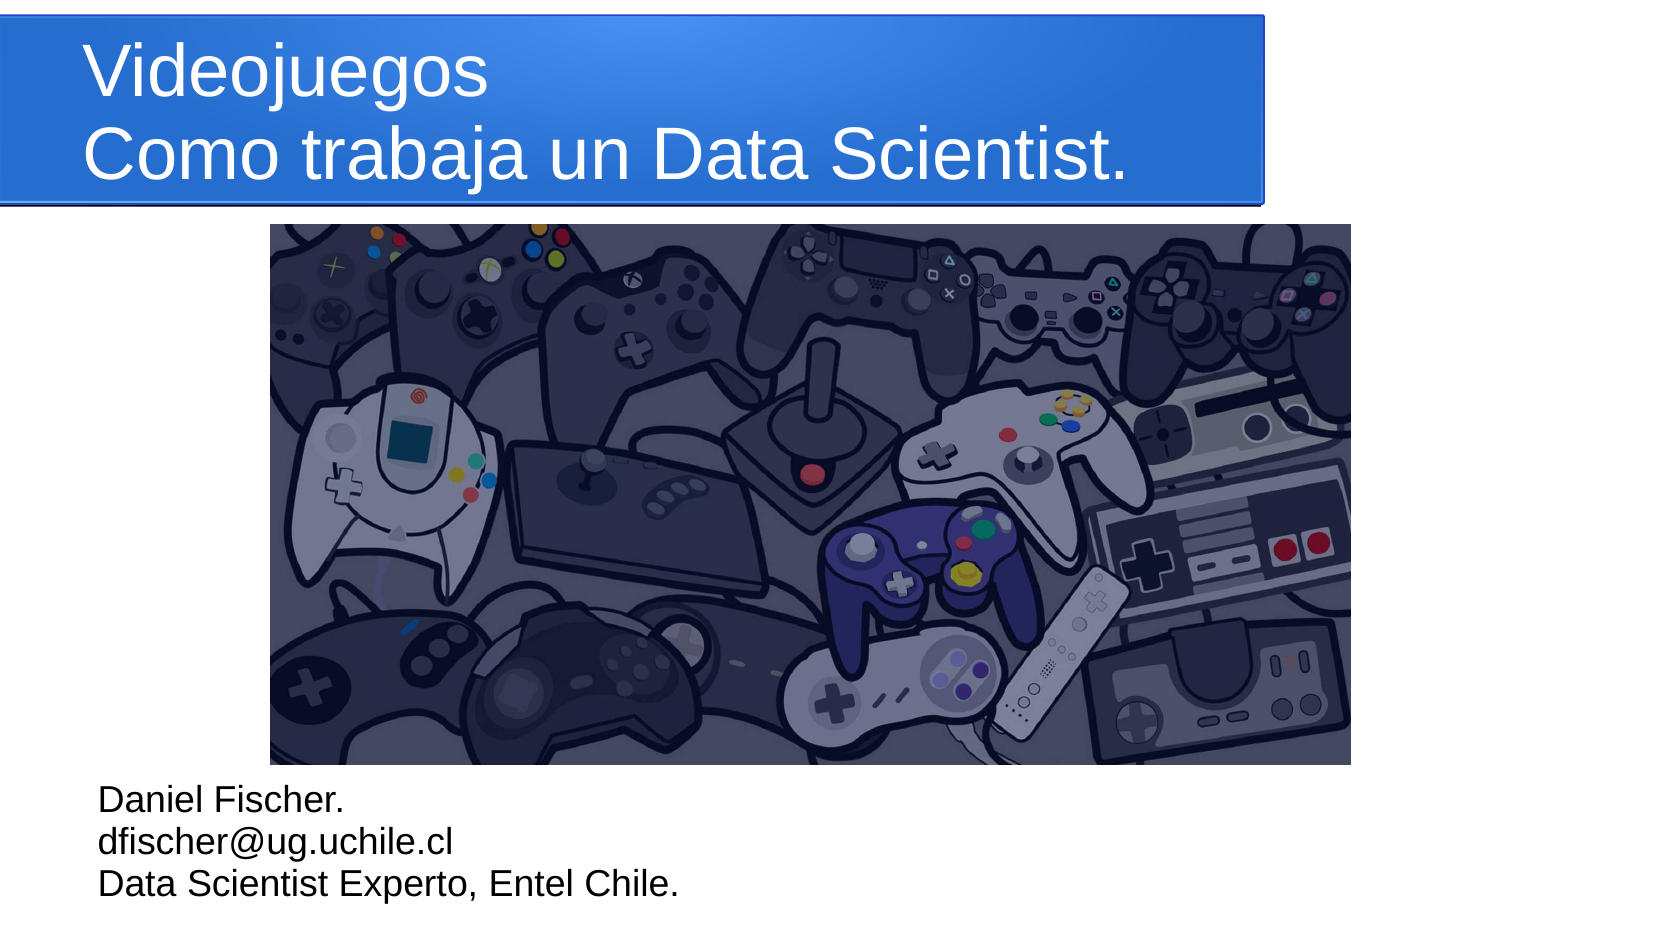

# Videojuegos Como trabaja un Data Scientist.
Daniel Fischer. dfischer@ug.uchile.cl
Data Scientist Experto, Entel Chile.